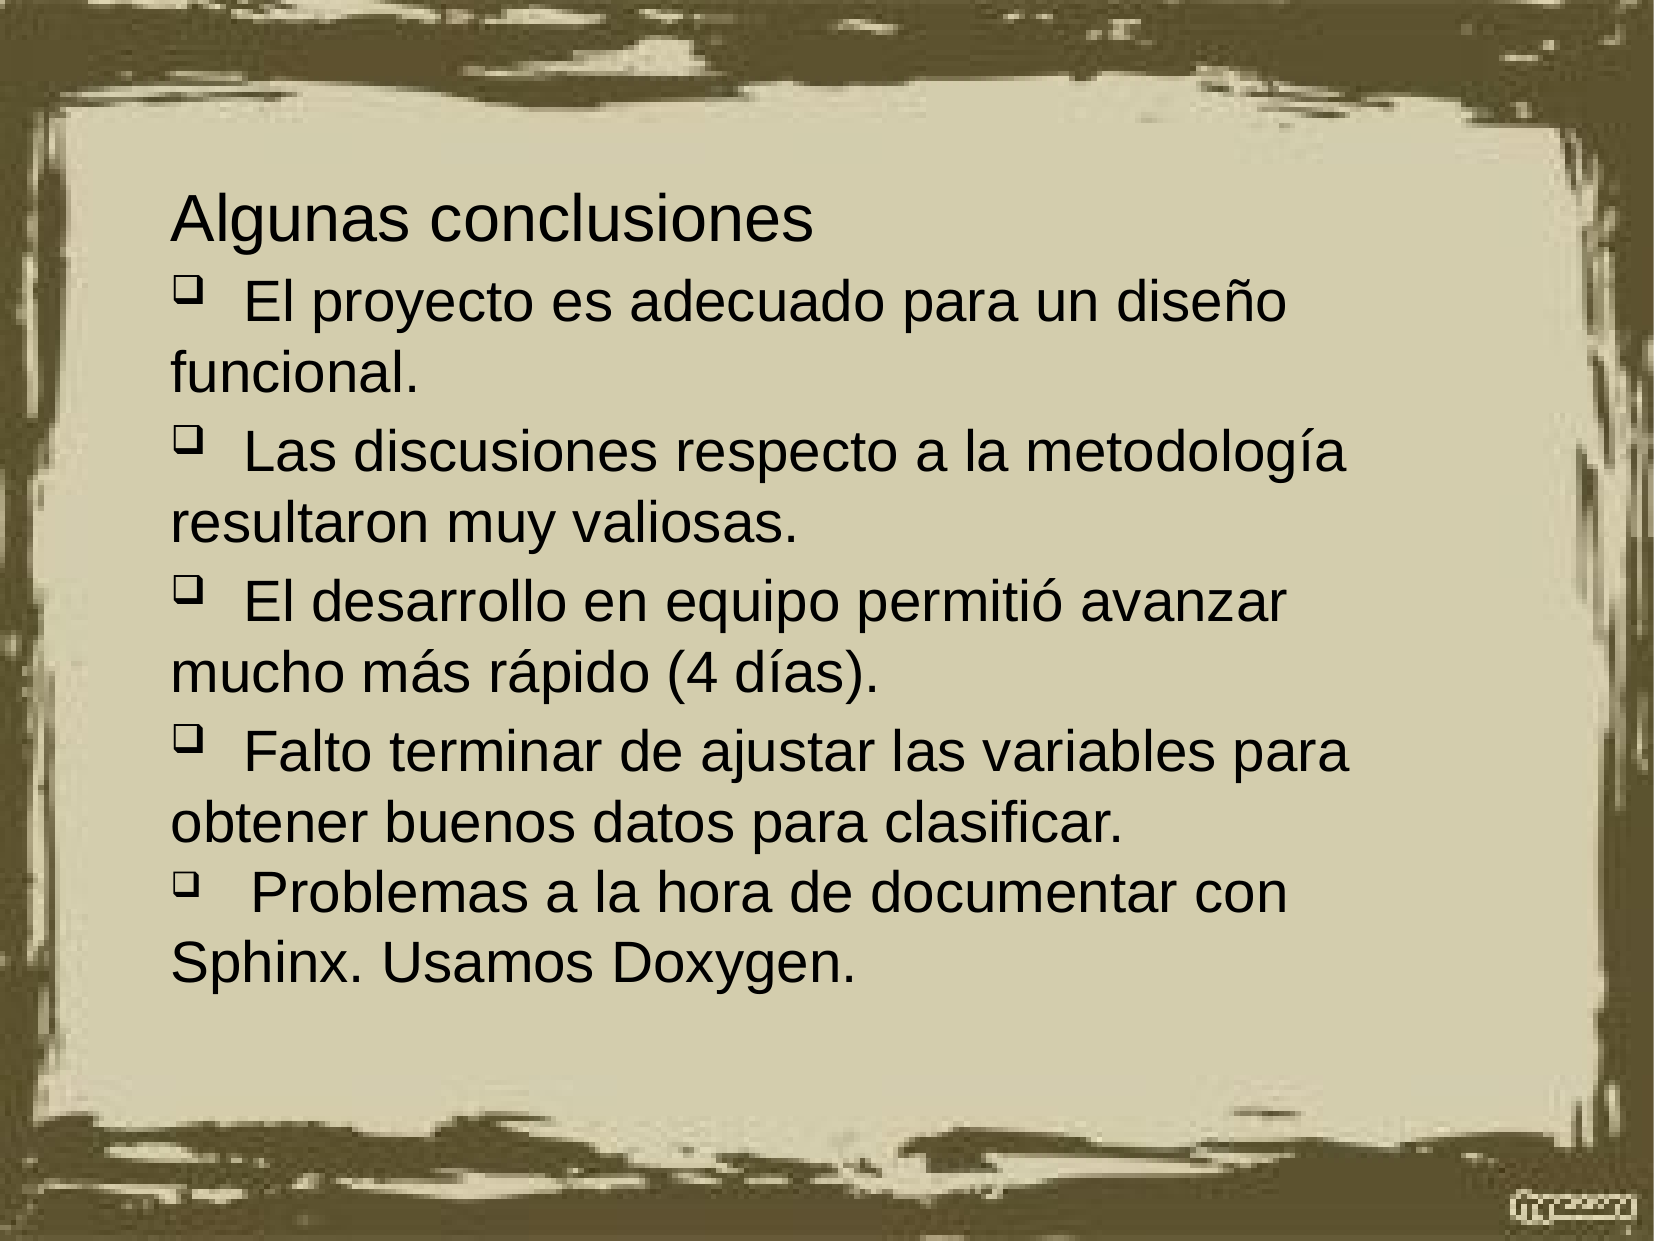

Algunas conclusiones
 El proyecto es adecuado para un diseño funcional.
 Las discusiones respecto a la metodología resultaron muy valiosas.
 El desarrollo en equipo permitió avanzar mucho más rápido (4 días).
 Falto terminar de ajustar las variables para obtener buenos datos para clasificar.
 Problemas a la hora de documentar con Sphinx. Usamos Doxygen.